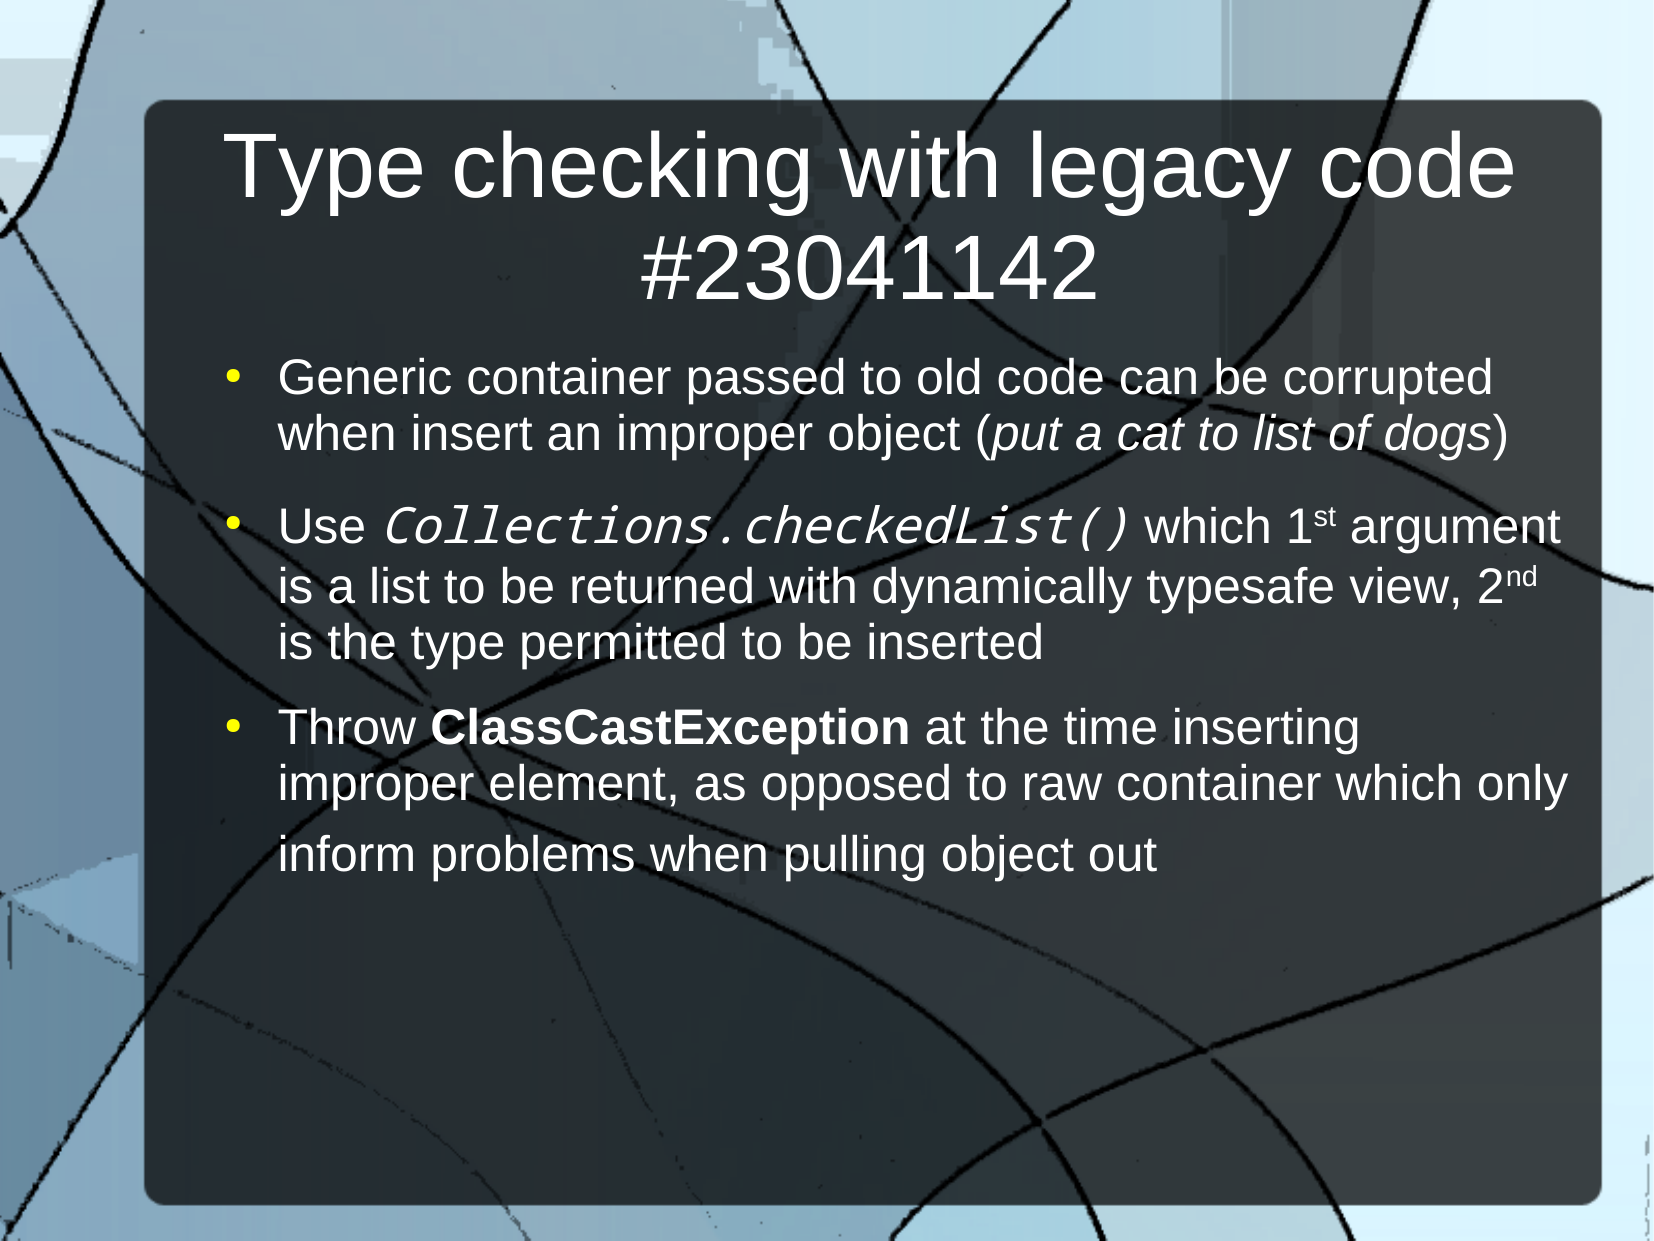

# Type checking with legacy code #23041142
Generic container passed to old code can be corrupted when insert an improper object (put a cat to list of dogs)
Use Collections.checkedList() which 1st argument is a list to be returned with dynamically typesafe view, 2nd is the type permitted to be inserted
Throw ClassCastException at the time inserting improper element, as opposed to raw container which only inform problems when pulling object out